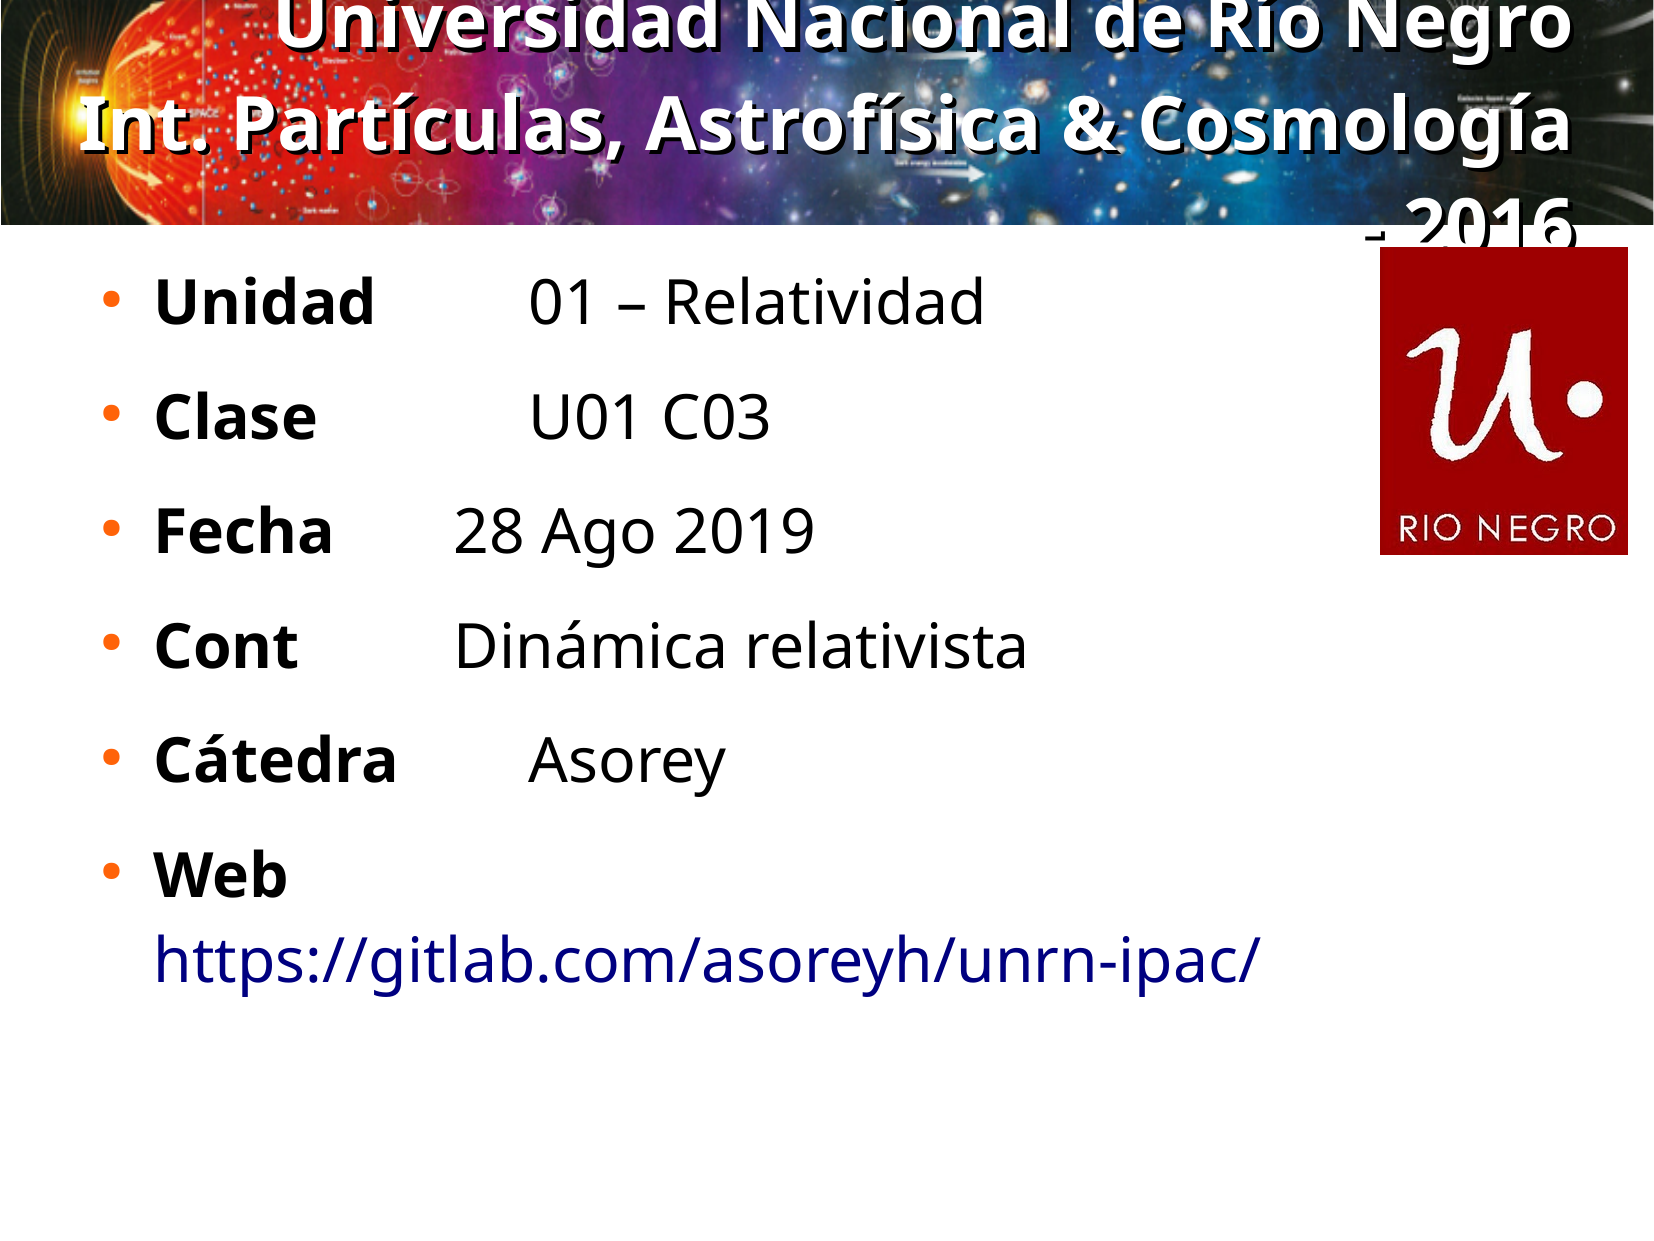

# Universidad Nacional de Río Negro Int. Partículas, Astrofísica & Cosmología - 2016
Unidad 		01 – Relatividad
Clase			U01 C03
Fecha		28 Ago 2019
Cont			Dinámica relativista
Cátedra		Asorey
Web 			https://gitlab.com/asoreyh/unrn-ipac/